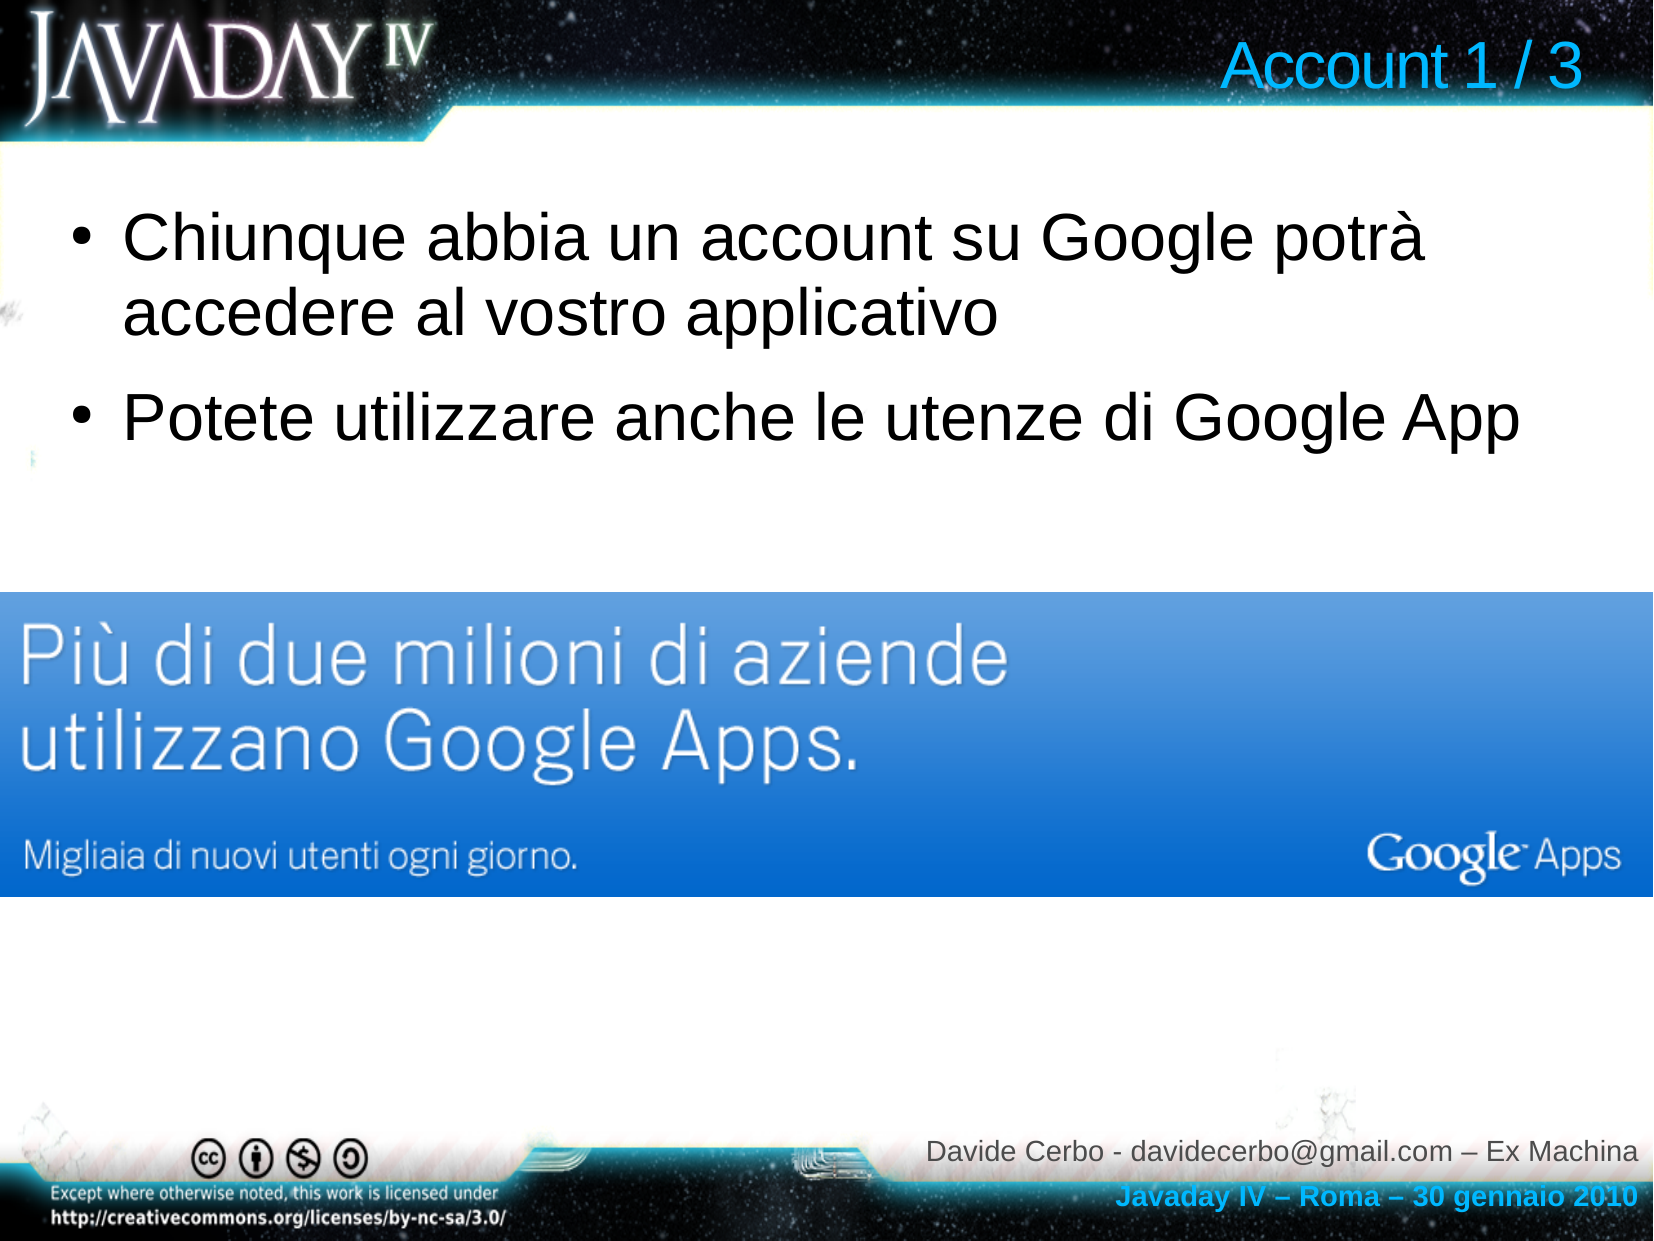

# Account 1 / 3
Chiunque abbia un account su Google potrà accedere al vostro applicativo
Potete utilizzare anche le utenze di Google App